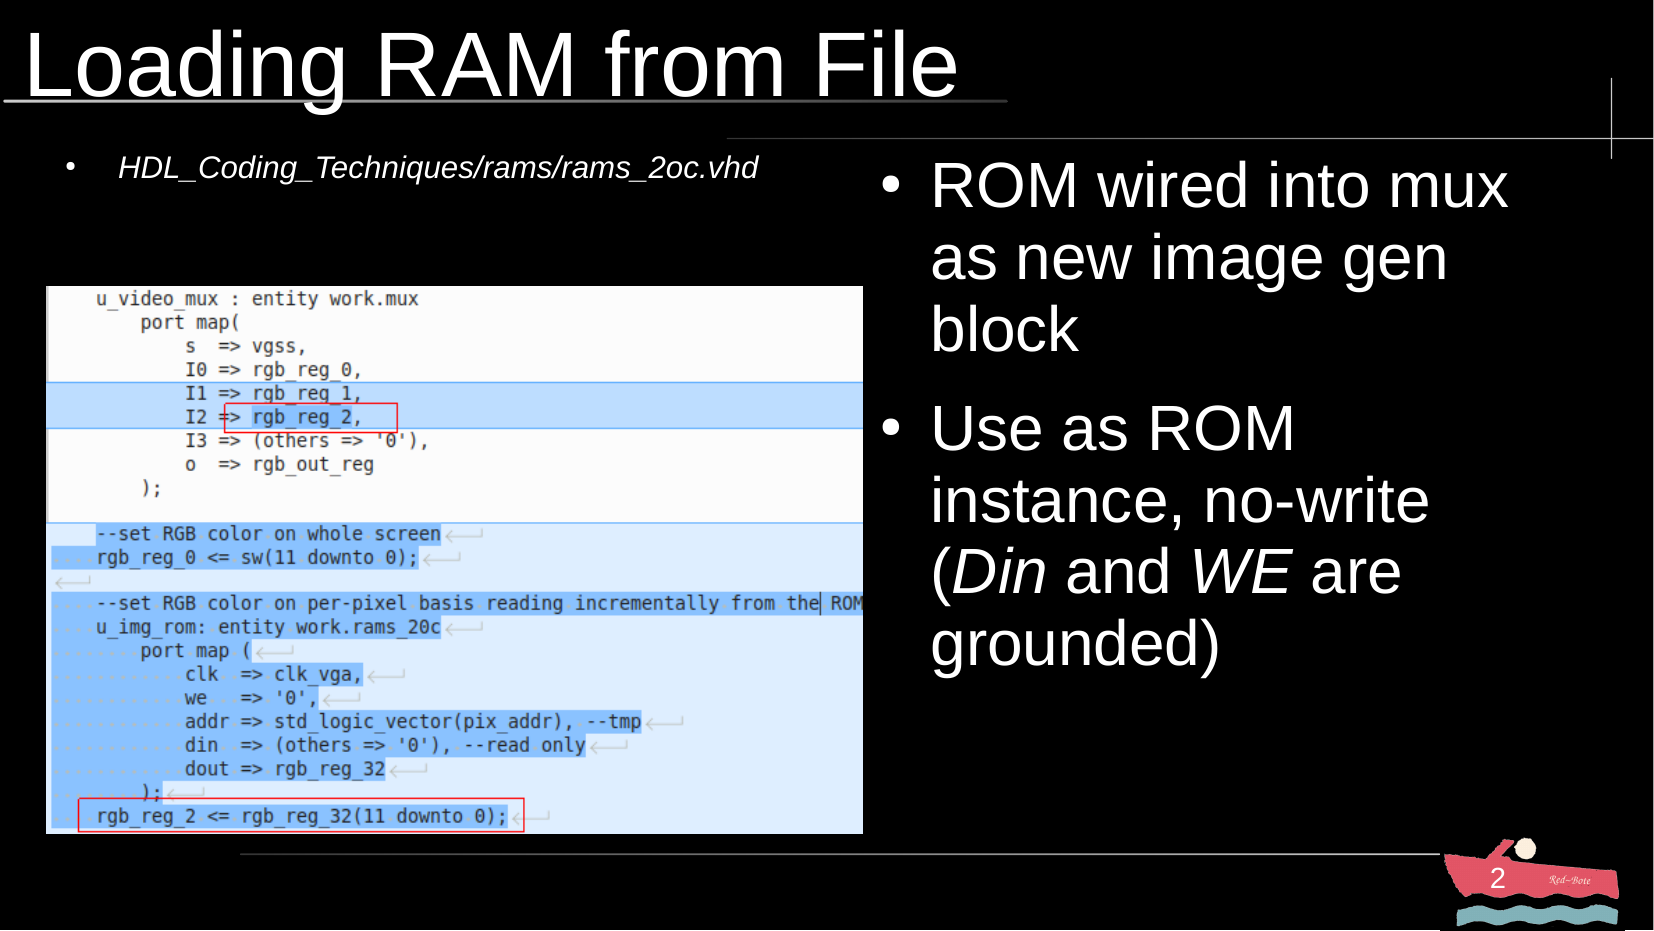

# Loading RAM from File
HDL_Coding_Techniques/rams/rams_2oc.vhd
ROM wired into mux as new image gen block
Use as ROM instance, no-write (Din and WE are grounded)
2